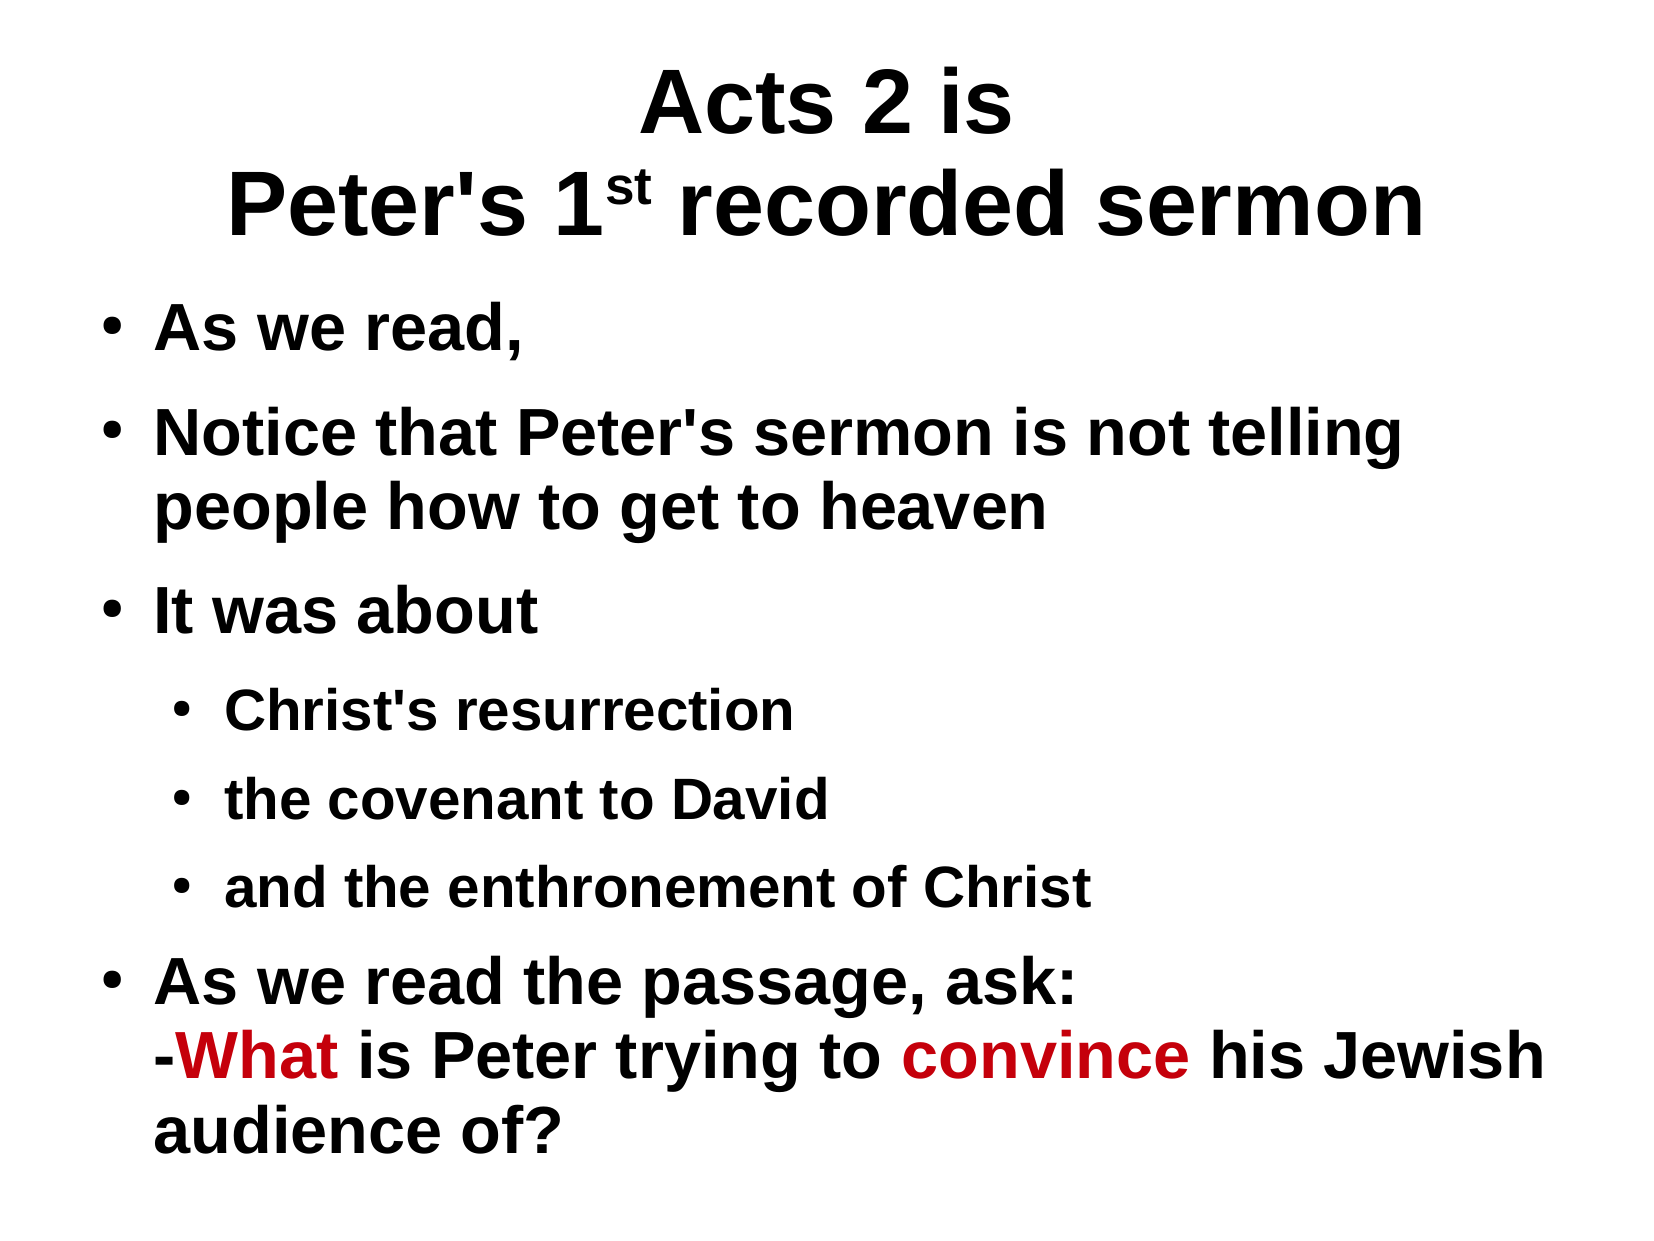

# Acts 2 is Peter's 1st recorded sermon
As we read,
Notice that Peter's sermon is not telling people how to get to heaven
It was about
Christ's resurrection
the covenant to David
and the enthronement of Christ
As we read the passage, ask:
-What is Peter trying to convince his Jewish audience of?